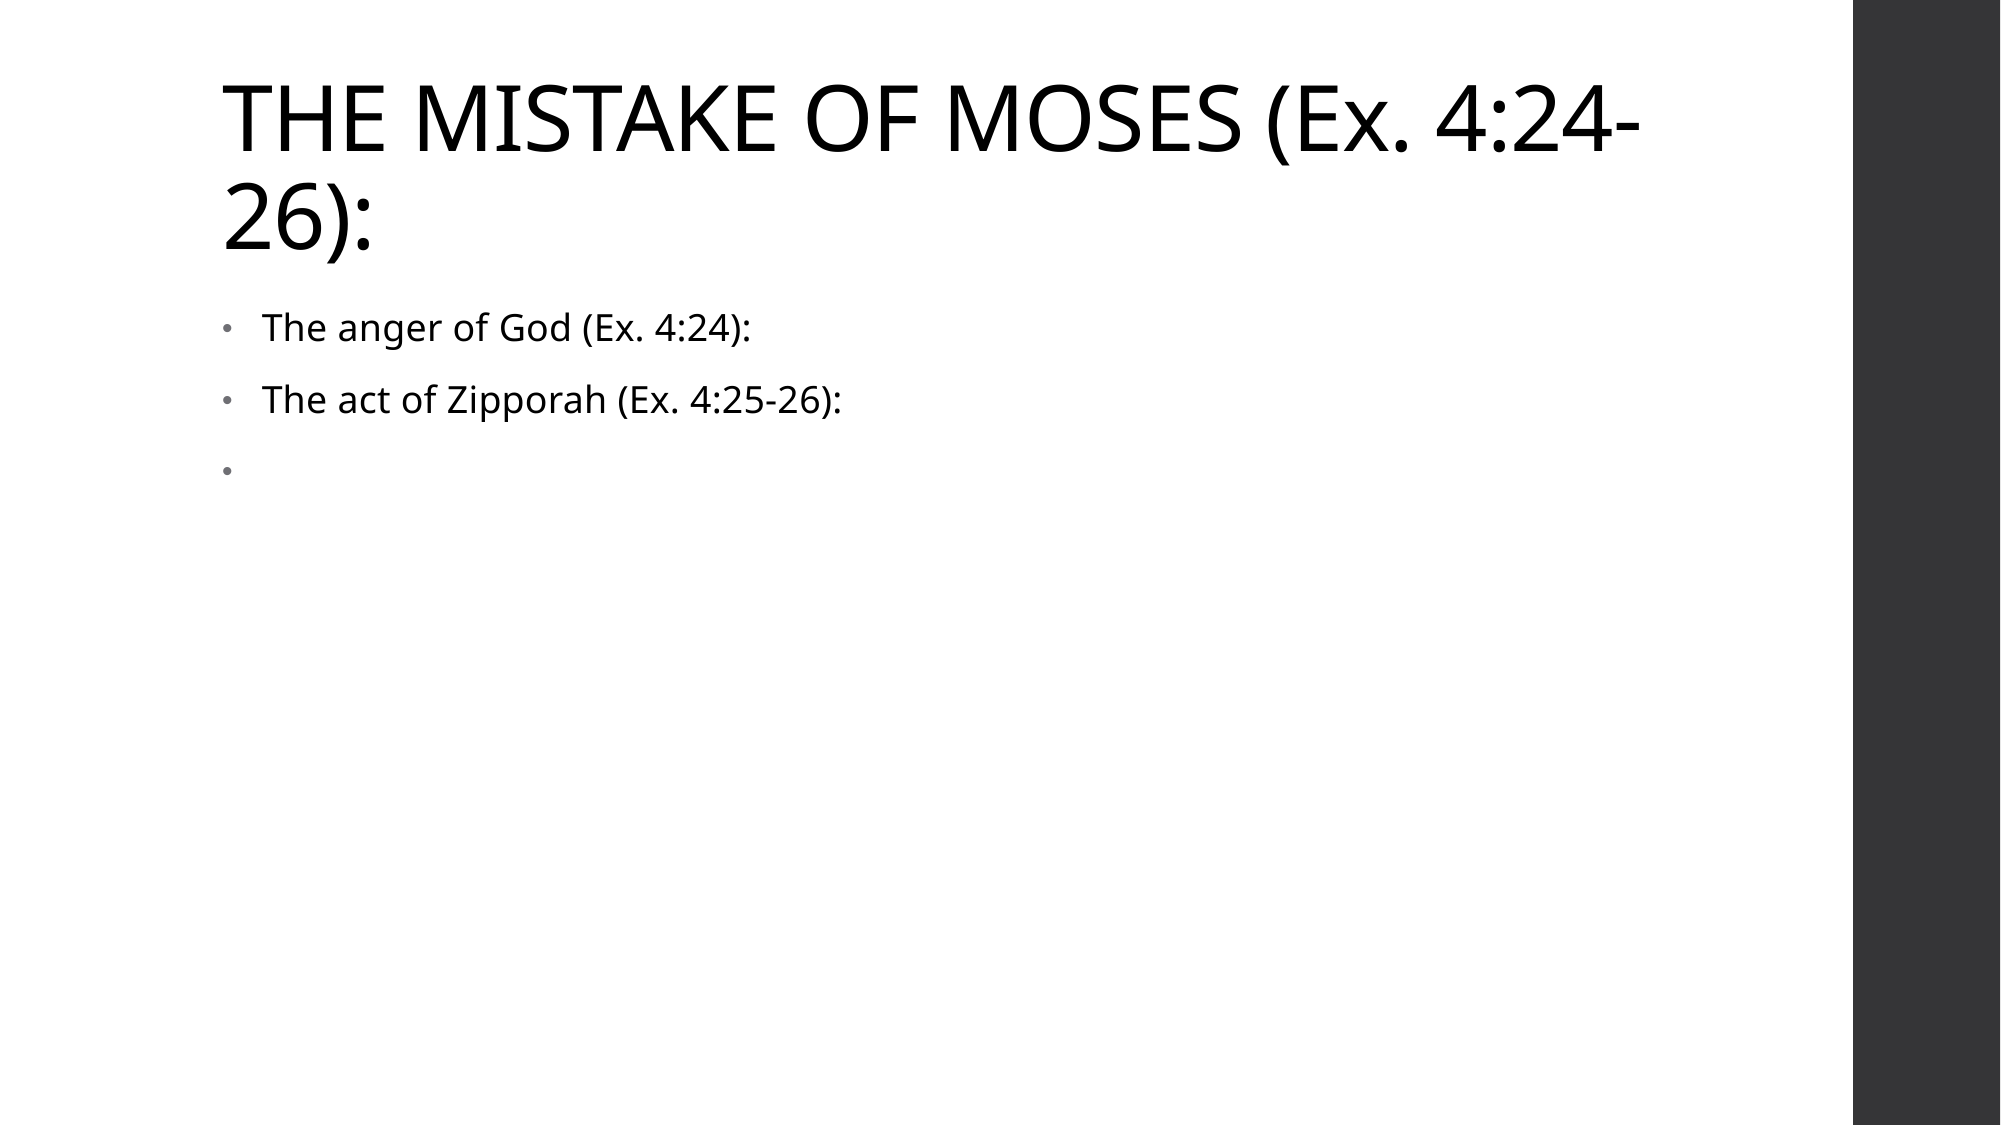

# THE MISTAKE OF MOSES (Ex. 4:24-26):
 The anger of God (Ex. 4:24):
 The act of Zipporah (Ex. 4:25-26):